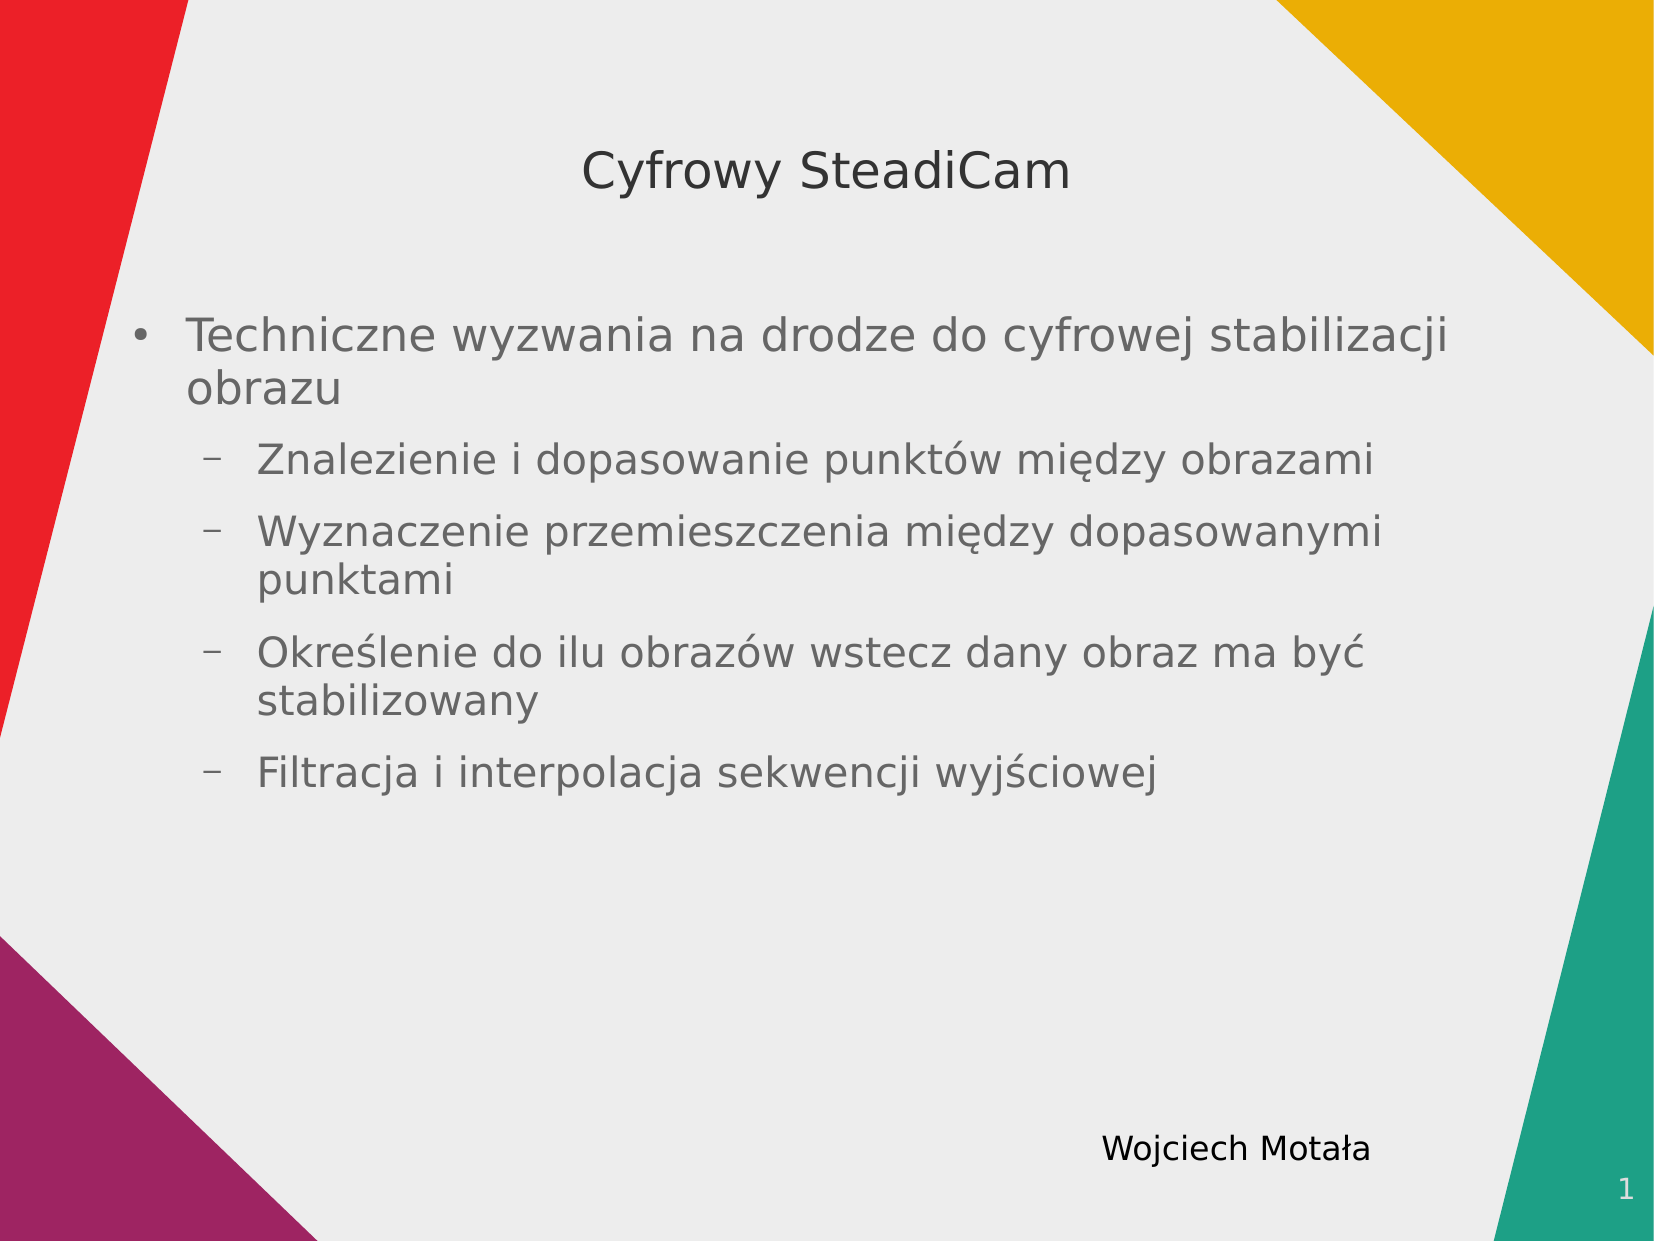

# Cyfrowy SteadiCam
Techniczne wyzwania na drodze do cyfrowej stabilizacji obrazu
Znalezienie i dopasowanie punktów między obrazami
Wyznaczenie przemieszczenia między dopasowanymi punktami
Określenie do ilu obrazów wstecz dany obraz ma być stabilizowany
Filtracja i interpolacja sekwencji wyjściowej
Wojciech Motała
1